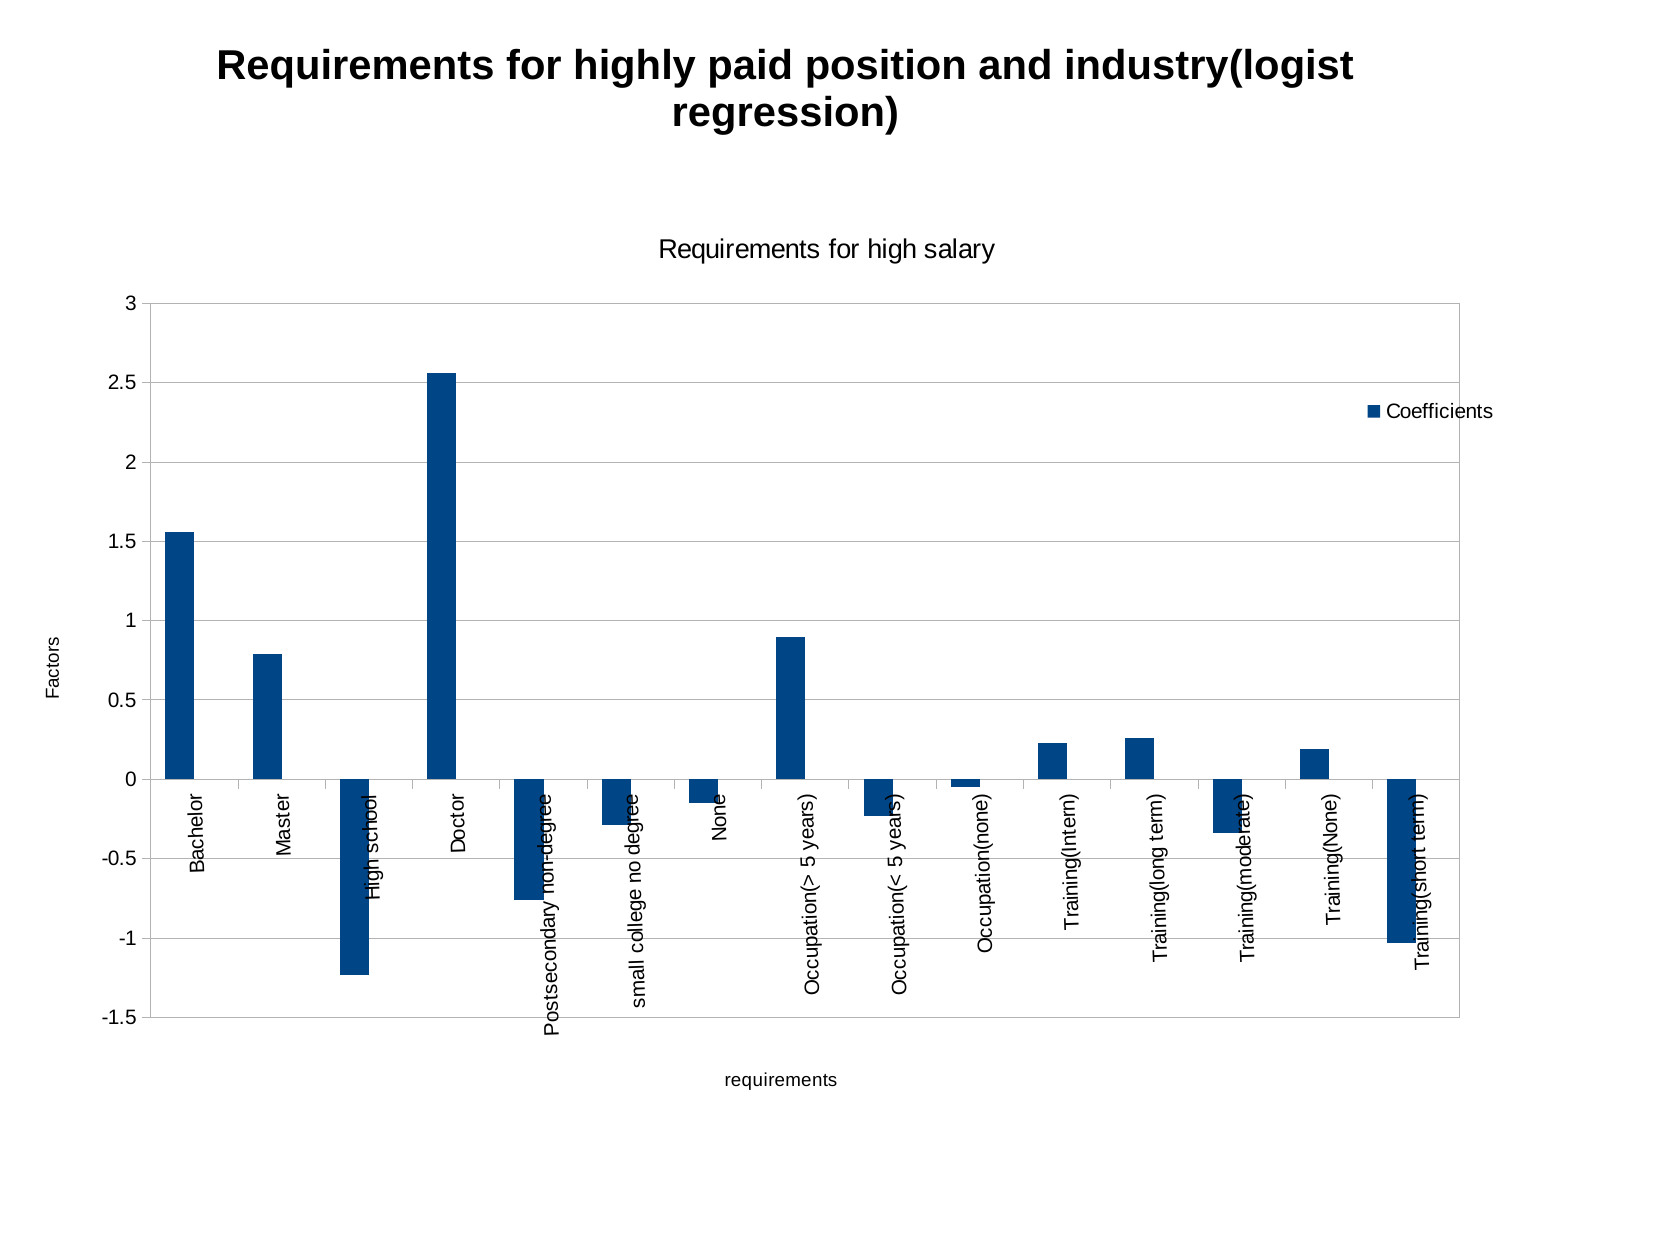

# Requirements for highly paid position and industry(logist regression)
### Chart: Requirements for high salary
| Category | Coefficients | |
|---|---|---|
| Bachelor | 1.56 | None |
| Master | 0.79 | None |
| High school | -1.23 | None |
| Doctor | 2.56 | None |
| Postsecondary non-degree | -0.76 | None |
| small college no degree | -0.288 | None |
| None | -0.15 | None |
| Occupation(> 5 years) | 0.9 | None |
| Occupation(< 5 years) | -0.23 | None |
| Occupation(none) | -0.05 | None |
| Training(Intern) | 0.23 | None |
| Training(long term) | 0.26 | None |
| Training(moderate) | -0.34 | None |
| Training(None) | 0.19 | None |
| Training(short term) | -1.033 | None |